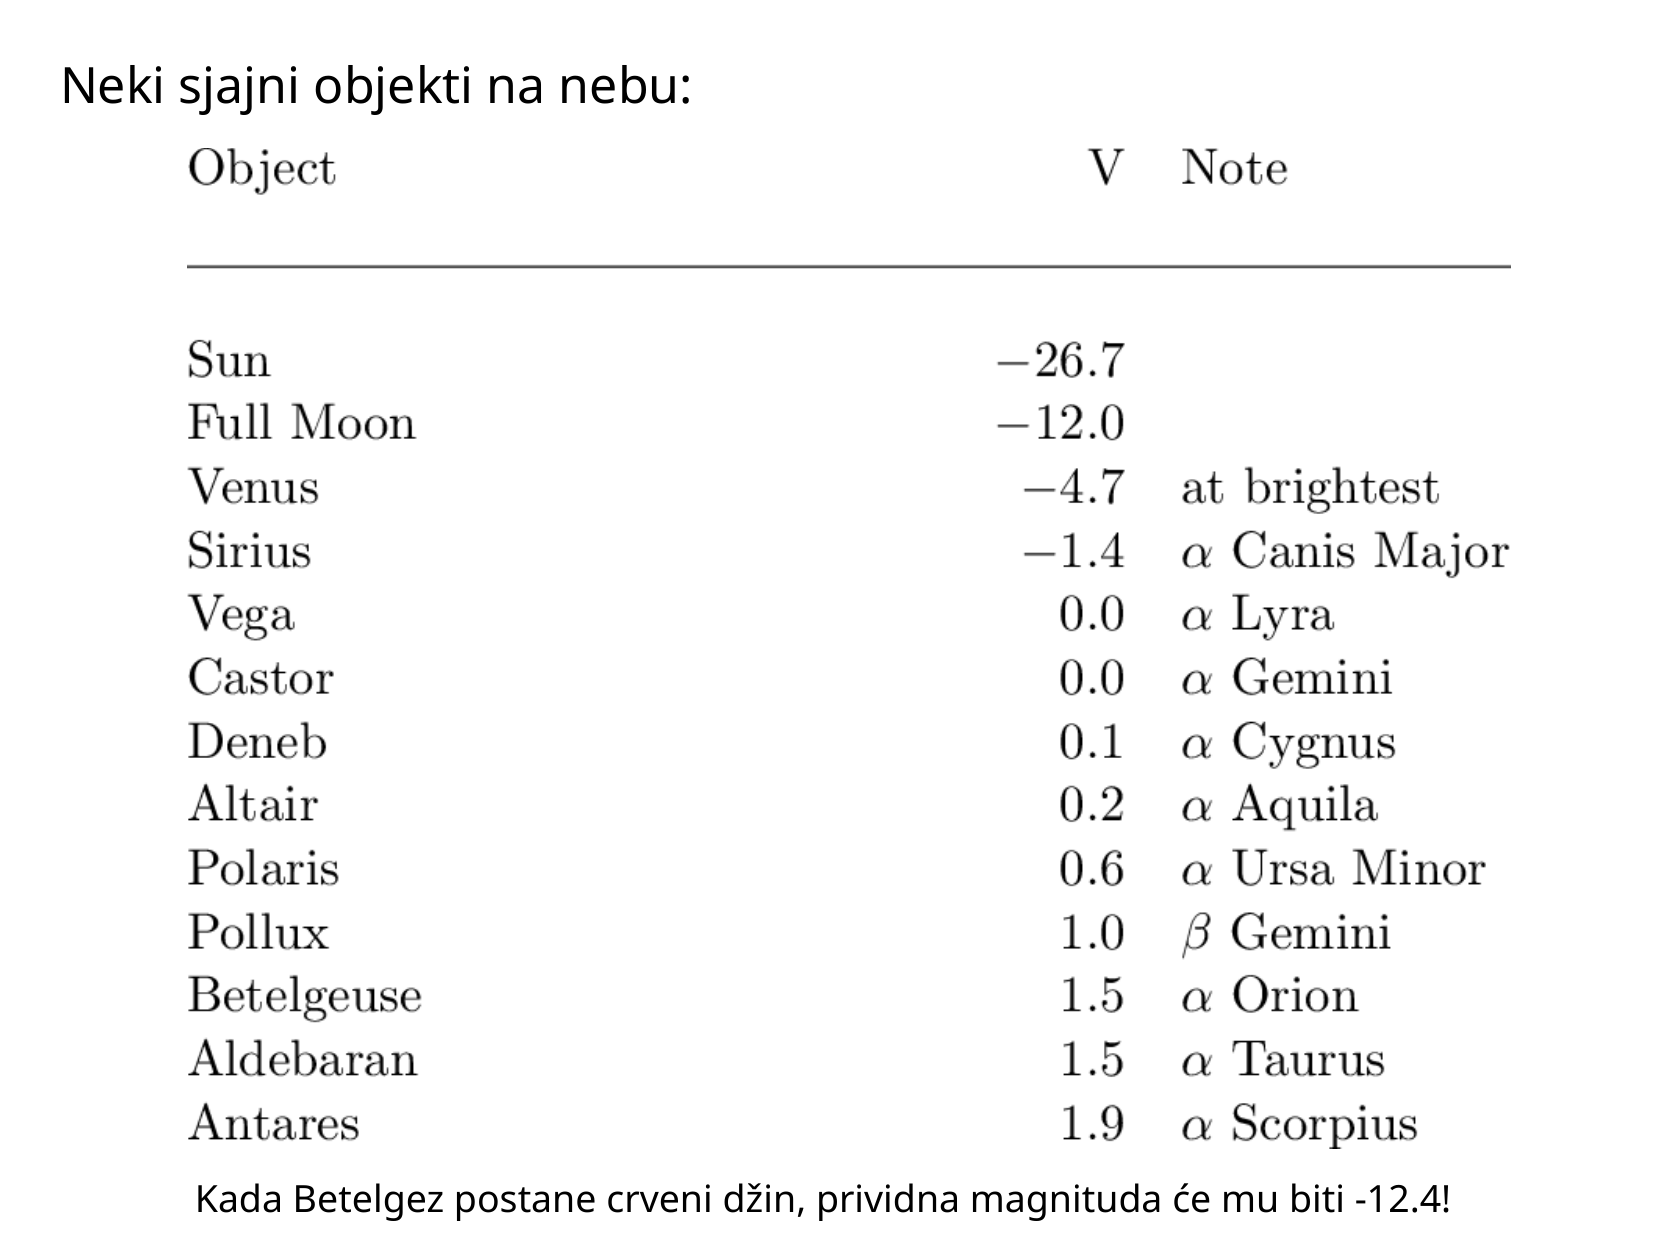

# Neki sjajni objekti na nebu:
Kada Betelgez postane crveni džin, prividna magnituda će mu biti -12.4!